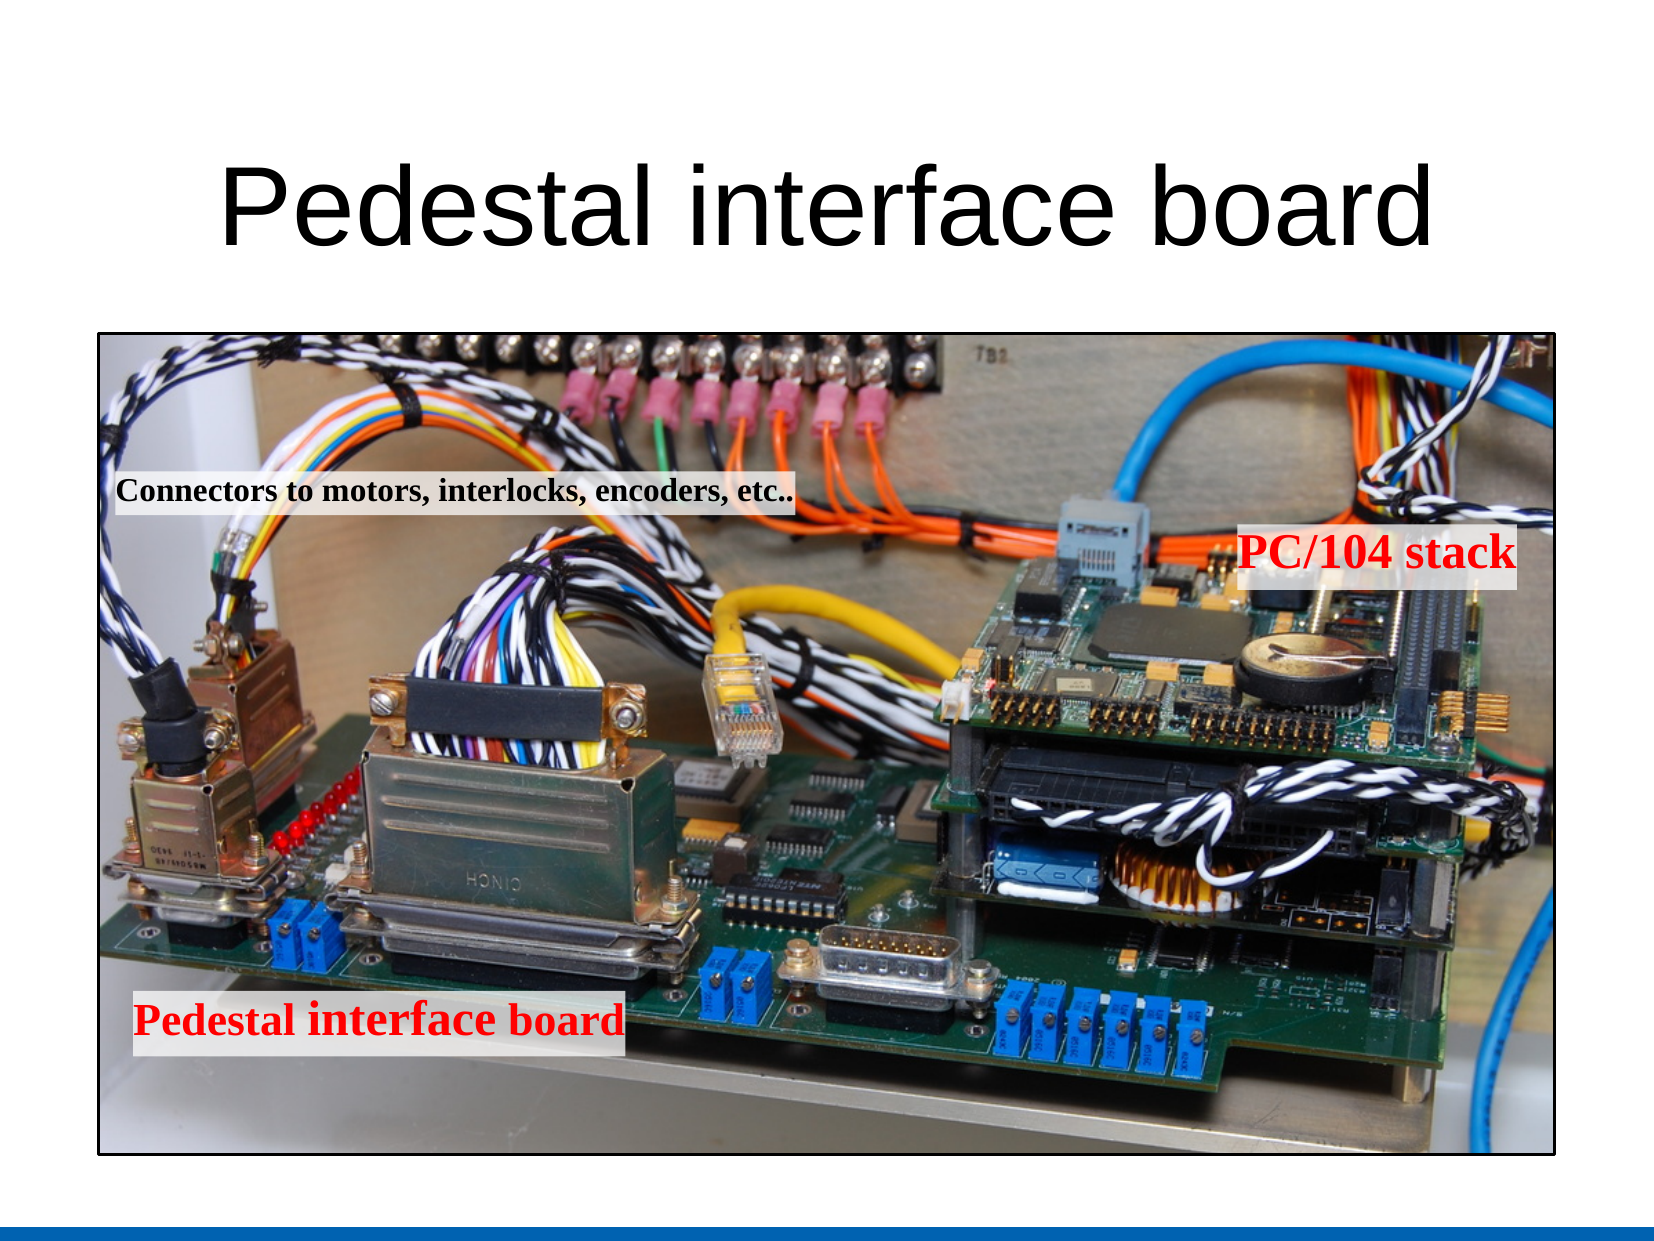

# Pedestal interface board
Connectors to motors, interlocks, encoders, etc..
PC/104 stack
Pedestal interface board